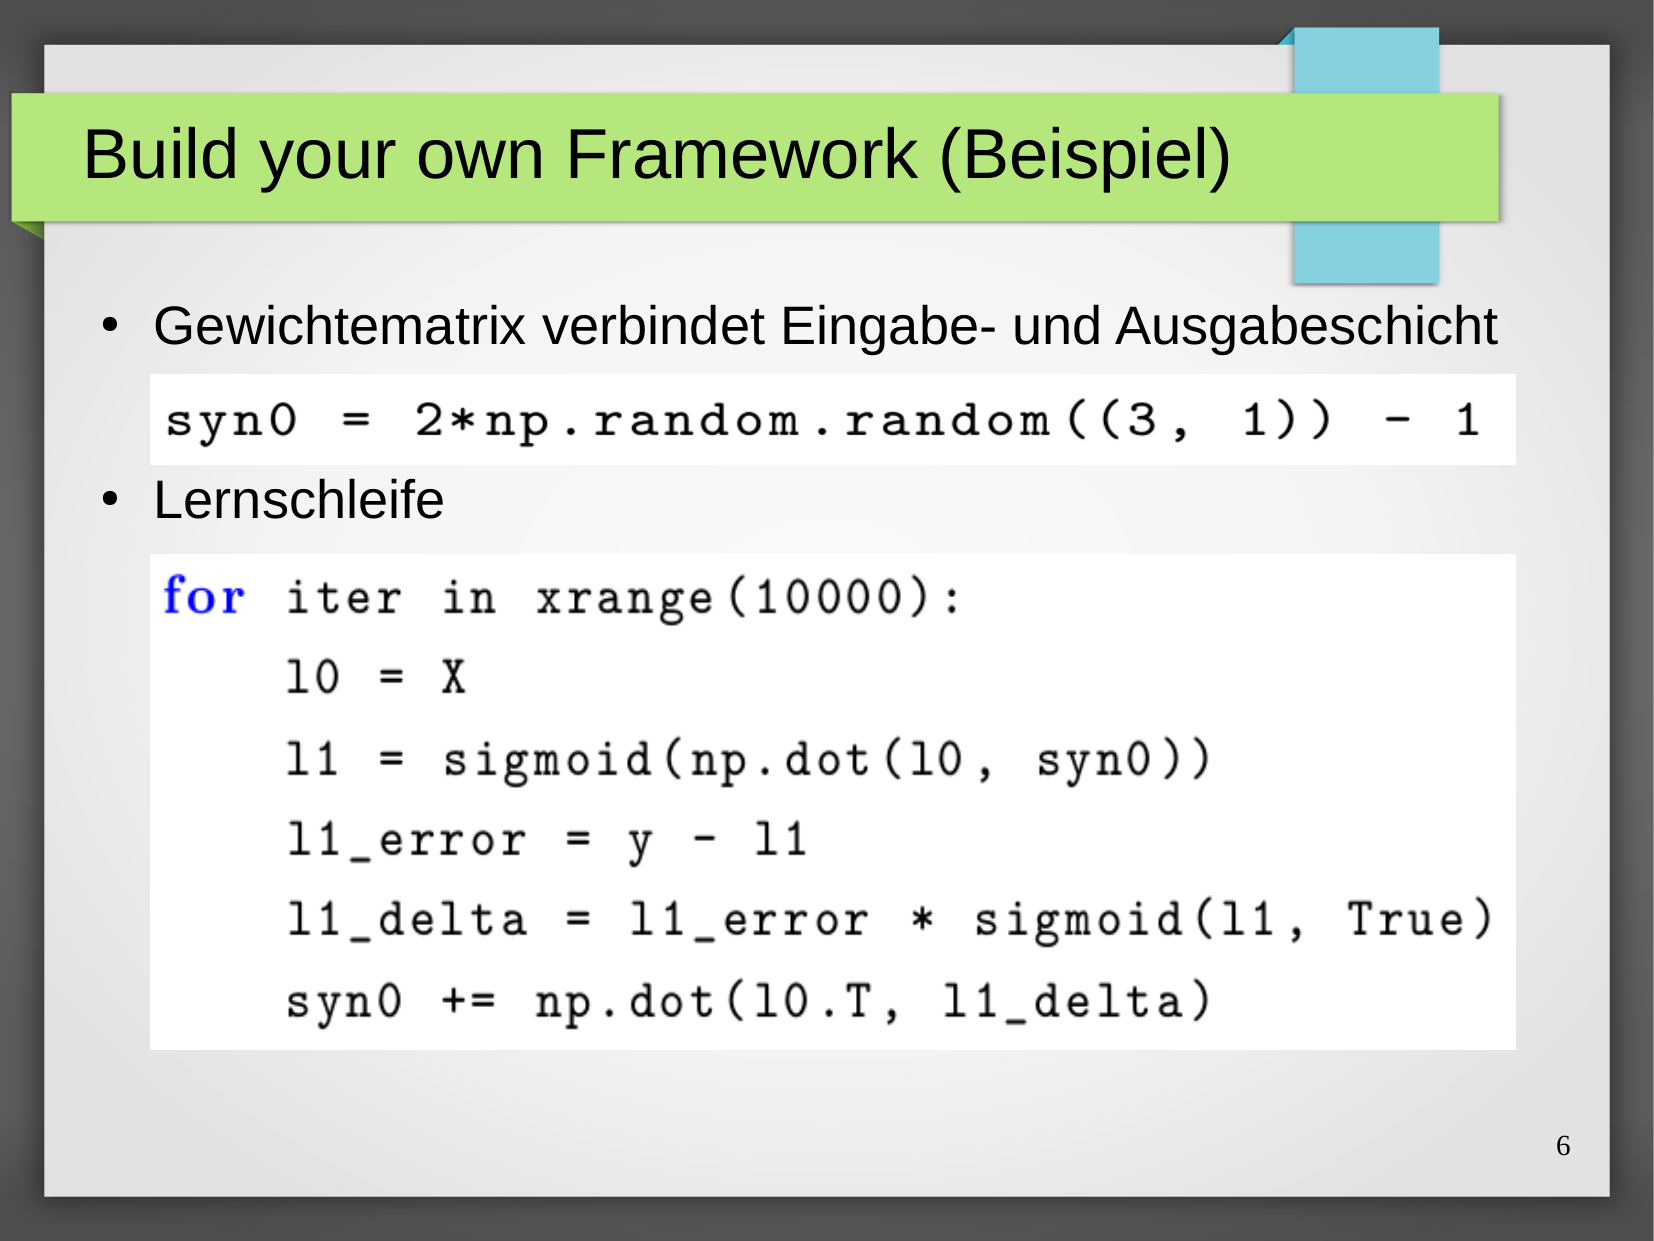

# Build your own Framework (Beispiel)
Gewichtematrix verbindet Eingabe- und Ausgabeschicht
Lernschleife
6